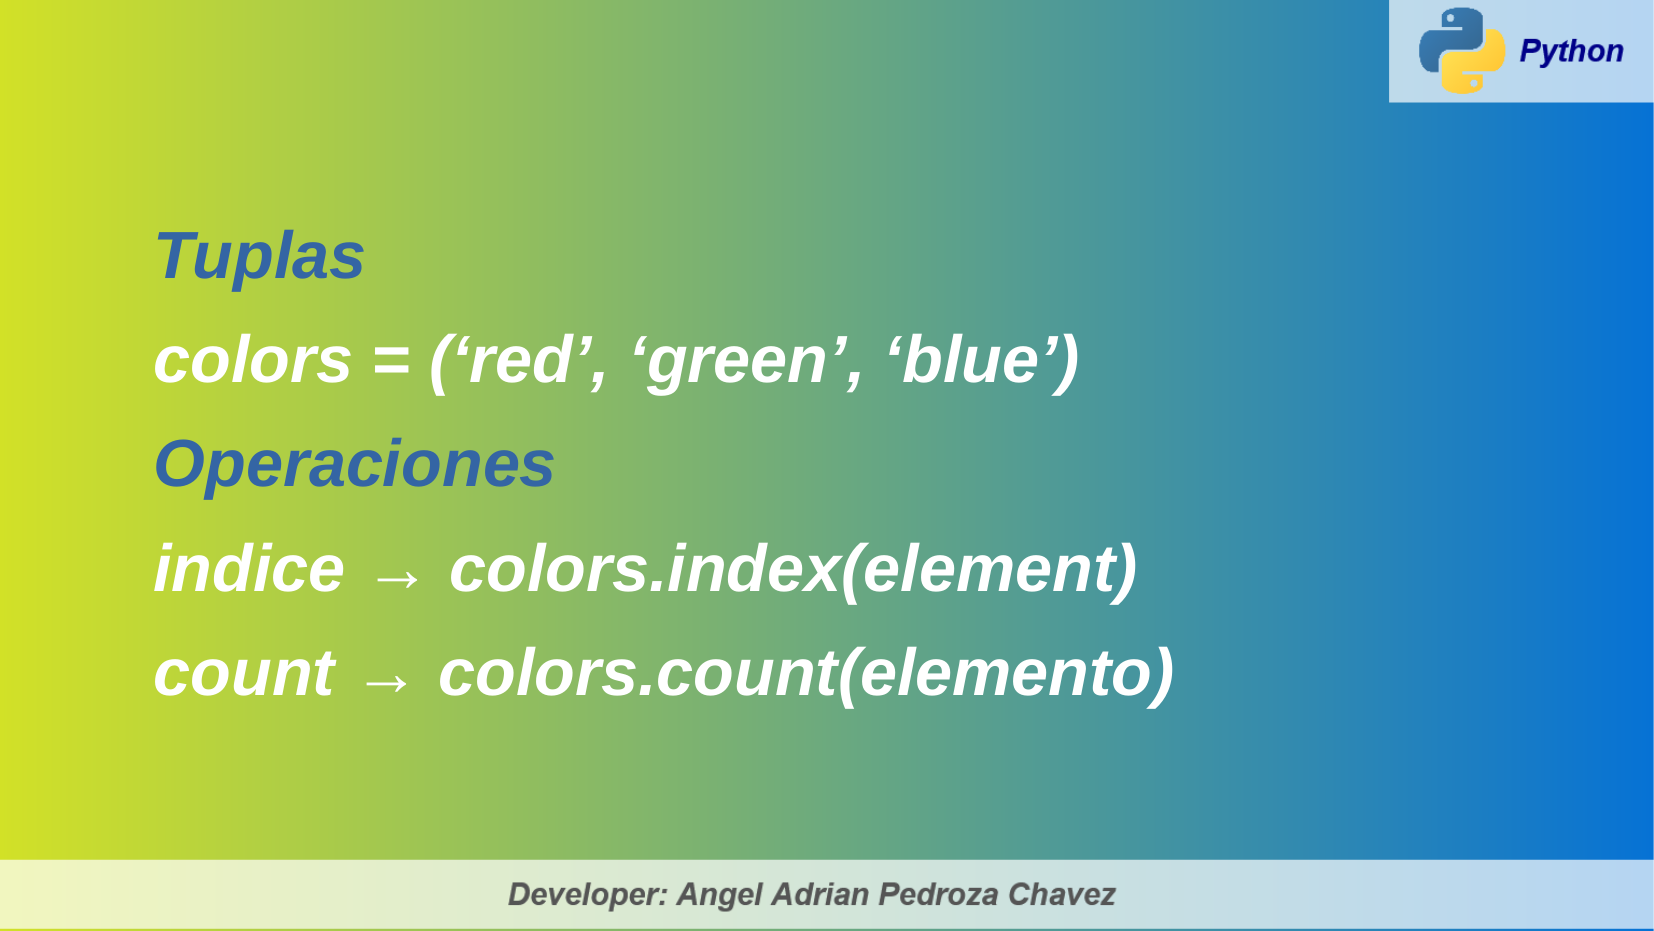

# Tuplas
colors = (‘red’, ‘green’, ‘blue’)
Operaciones
indice → colors.index(element)
count → colors.count(elemento)